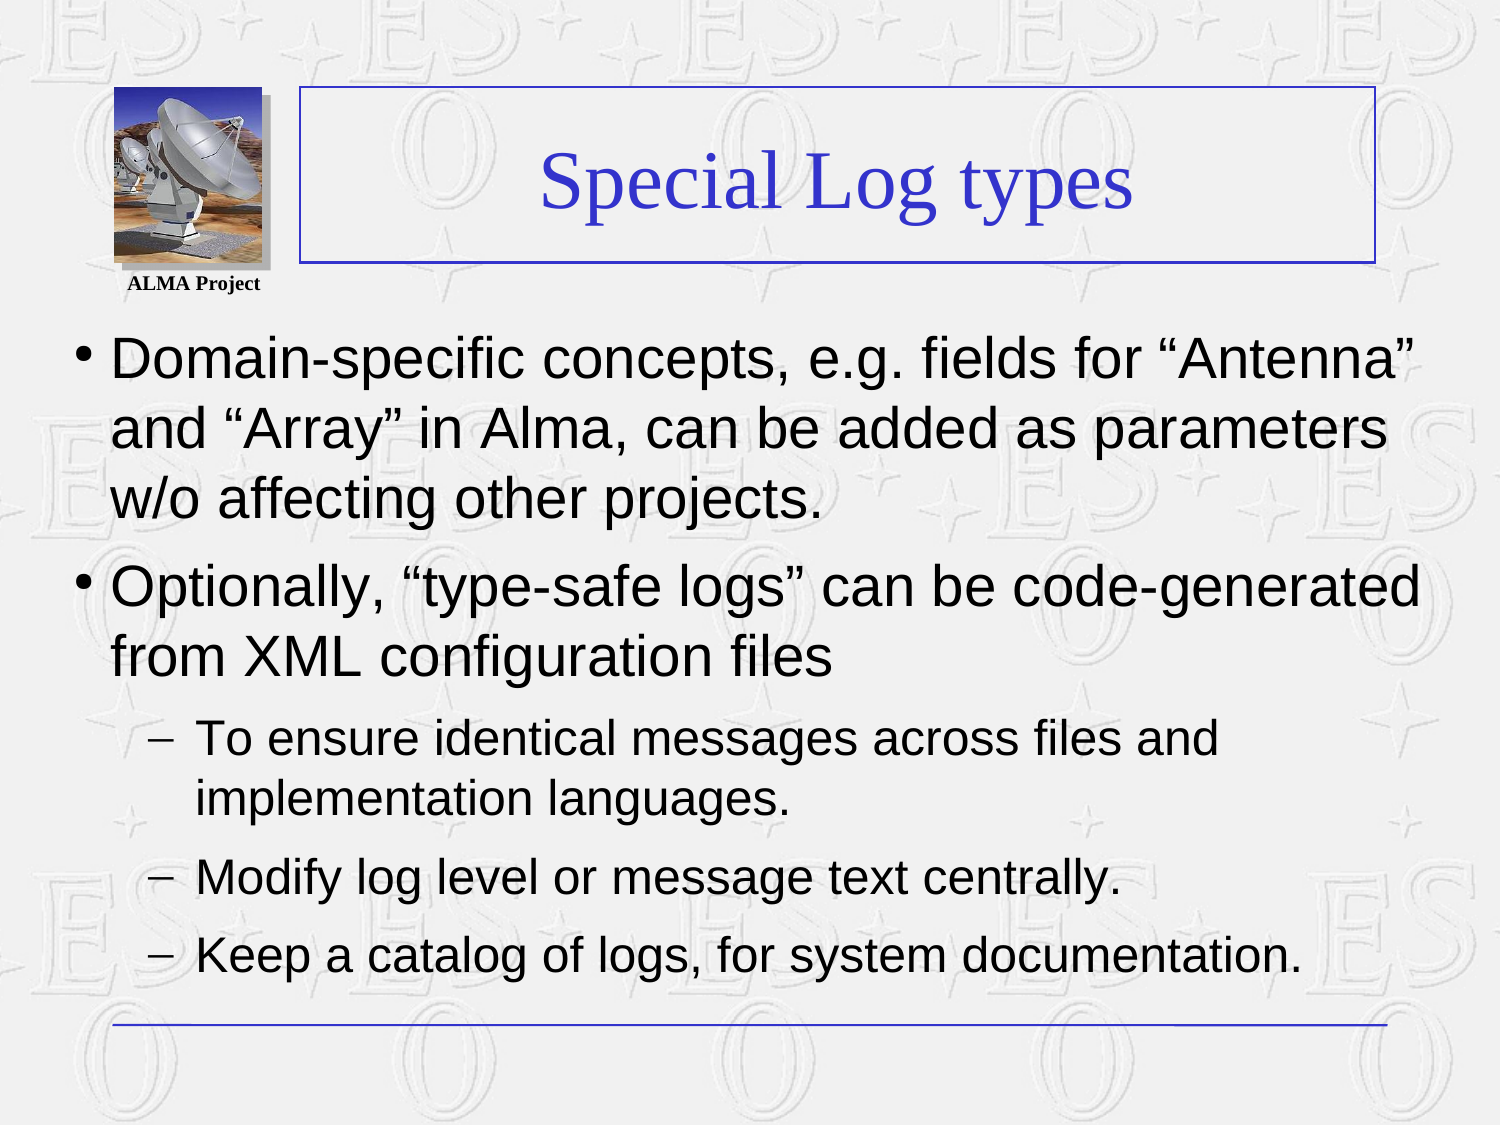

# Special Log types
Domain-specific concepts, e.g. fields for “Antenna” and “Array” in Alma, can be added as parameters w/o affecting other projects.
Optionally, “type-safe logs” can be code-generated from XML configuration files
To ensure identical messages across files and implementation languages.
Modify log level or message text centrally.
Keep a catalog of logs, for system documentation.